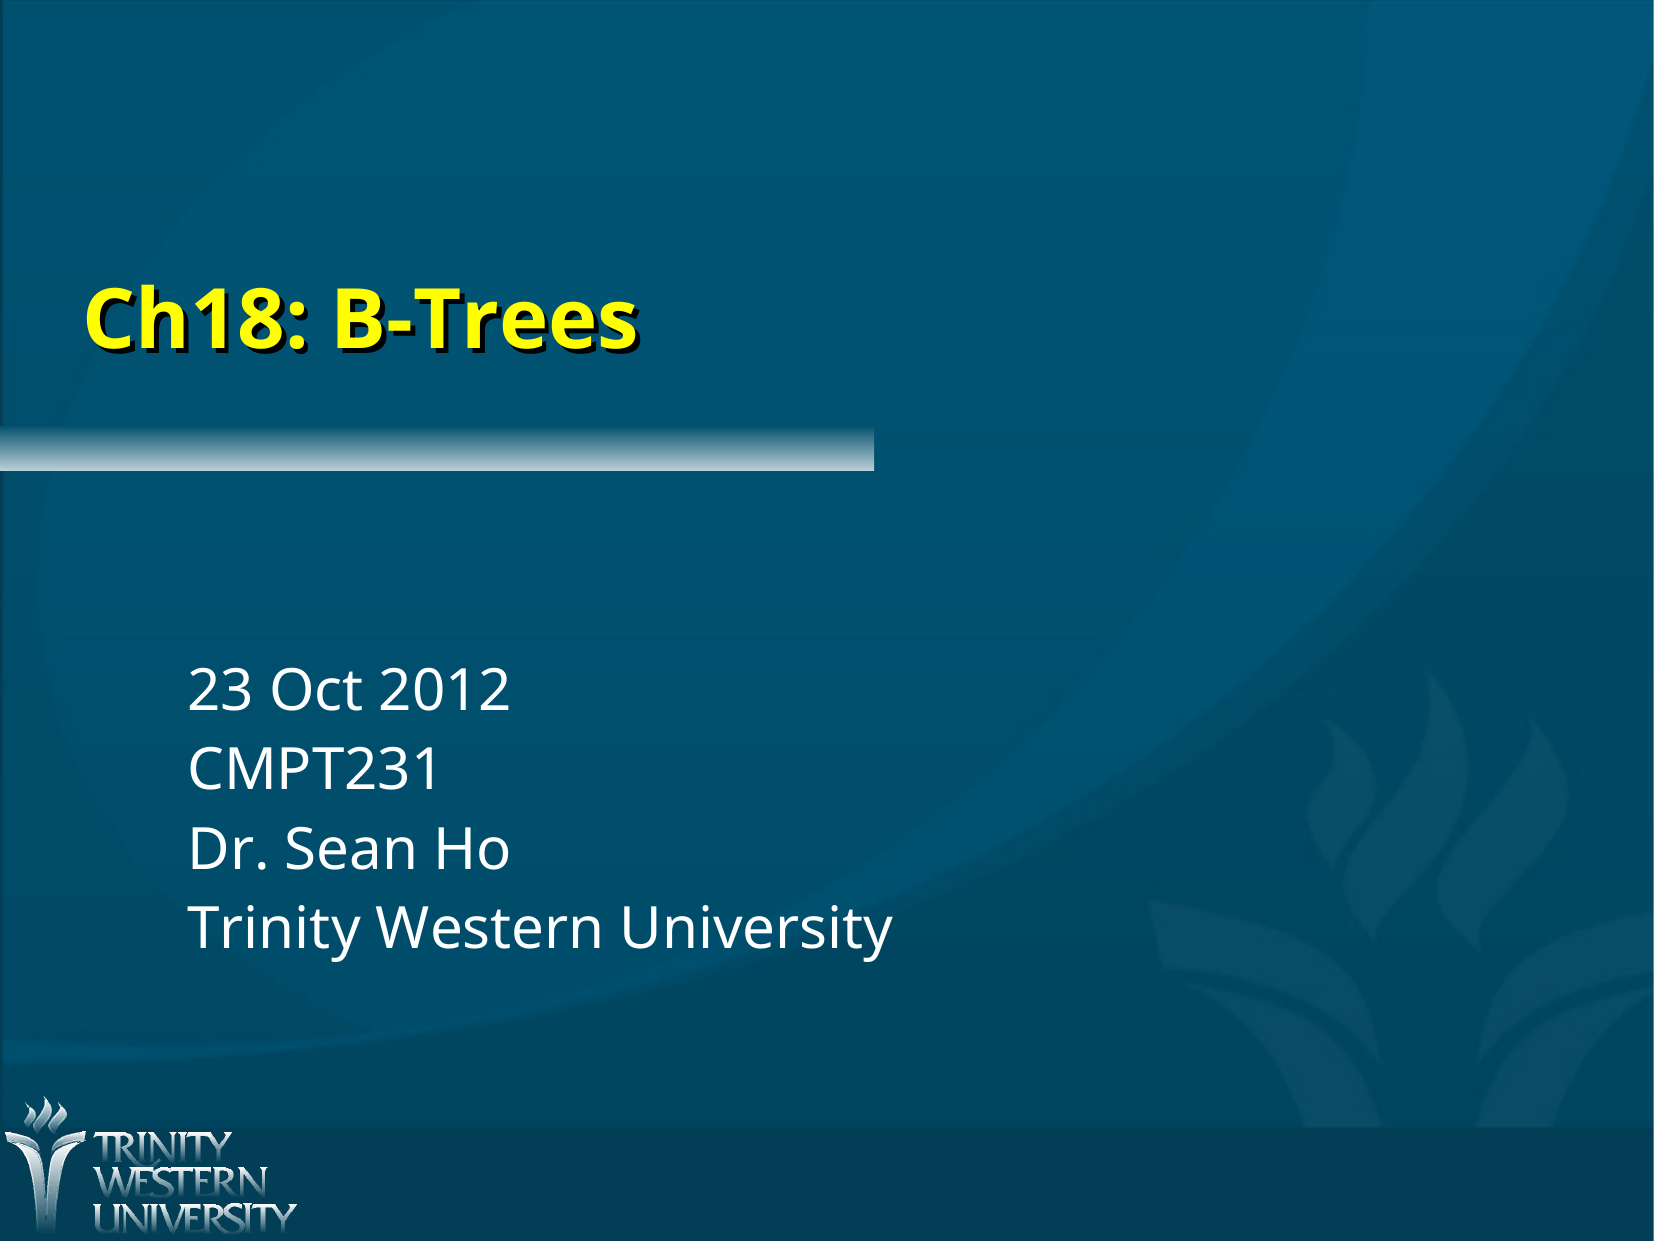

# Ch18: B-Trees
23 Oct 2012
CMPT231
Dr. Sean Ho
Trinity Western University